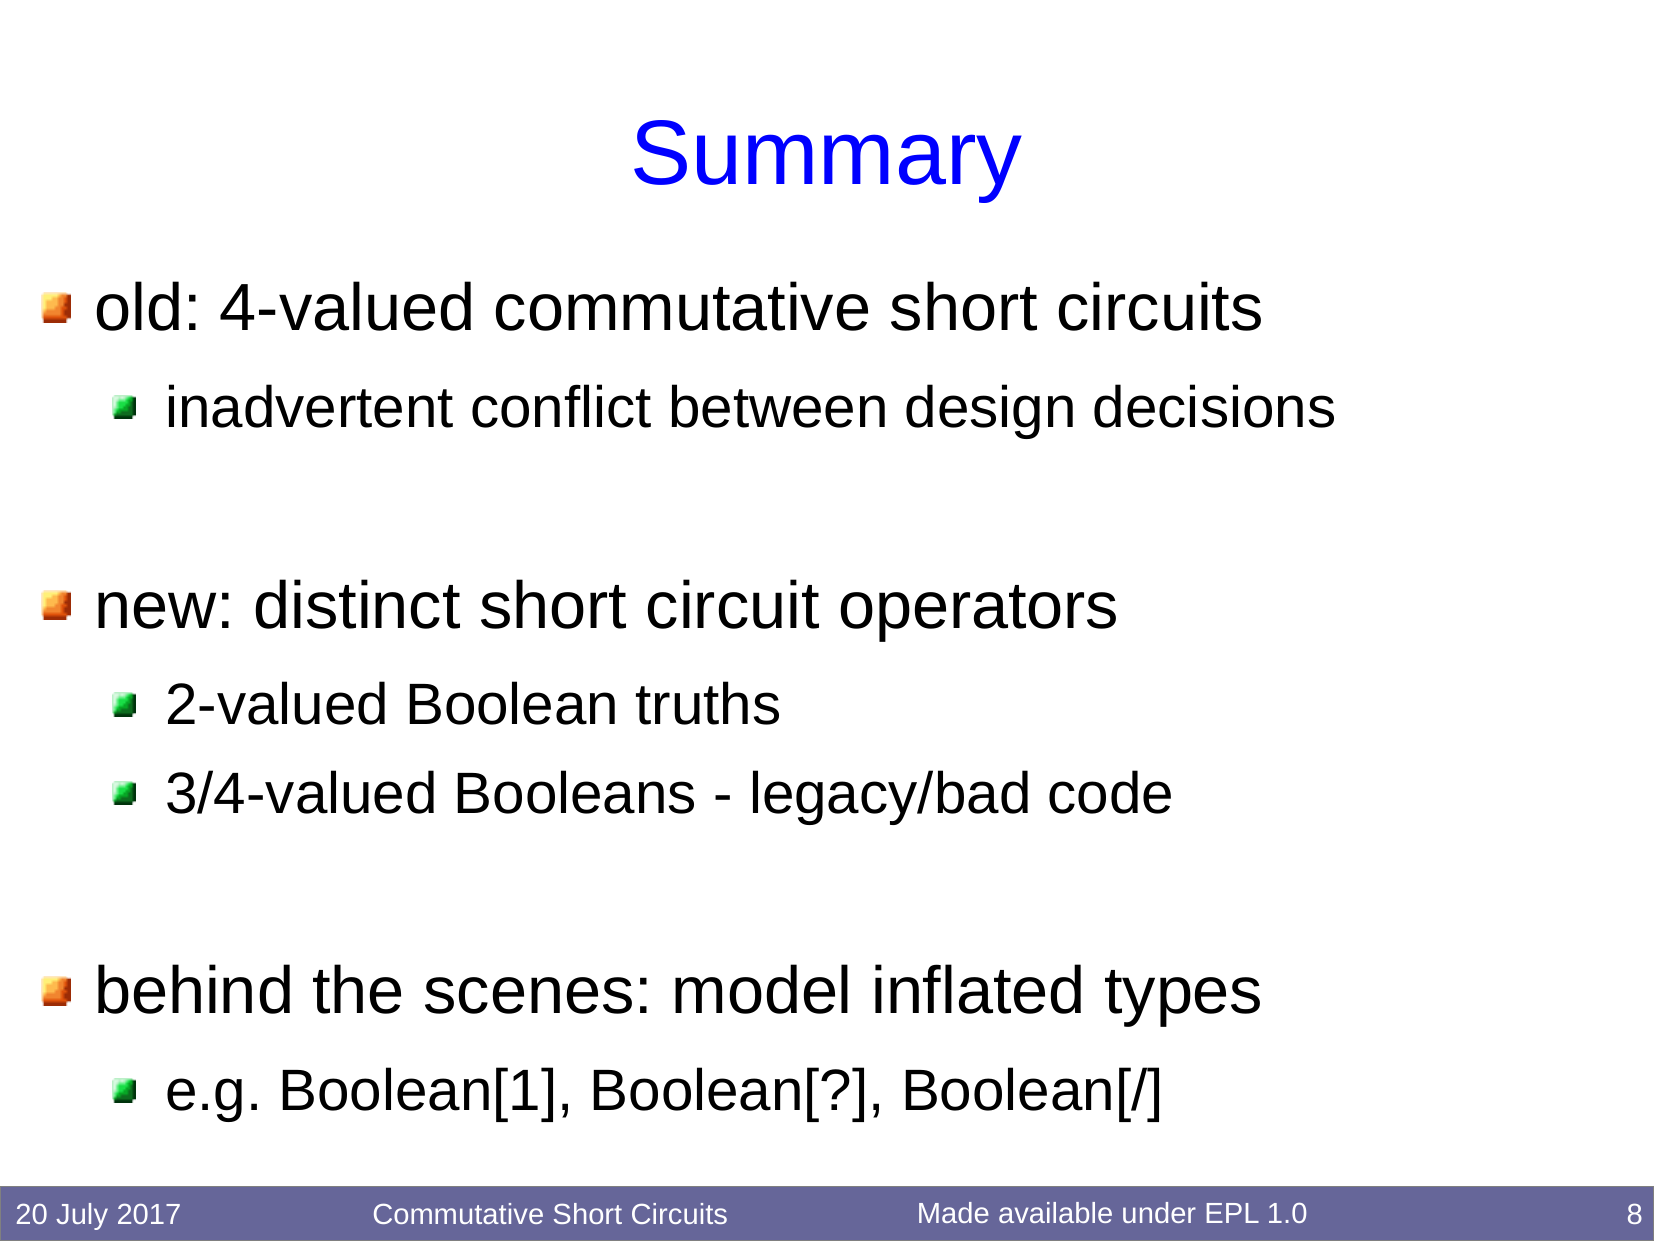

# Summary
old: 4-valued commutative short circuits
inadvertent conflict between design decisions
new: distinct short circuit operators
2-valued Boolean truths
3/4-valued Booleans - legacy/bad code
behind the scenes: model inflated types
e.g. Boolean[1], Boolean[?], Boolean[/]
20 July 2017
Commutative Short Circuits
8